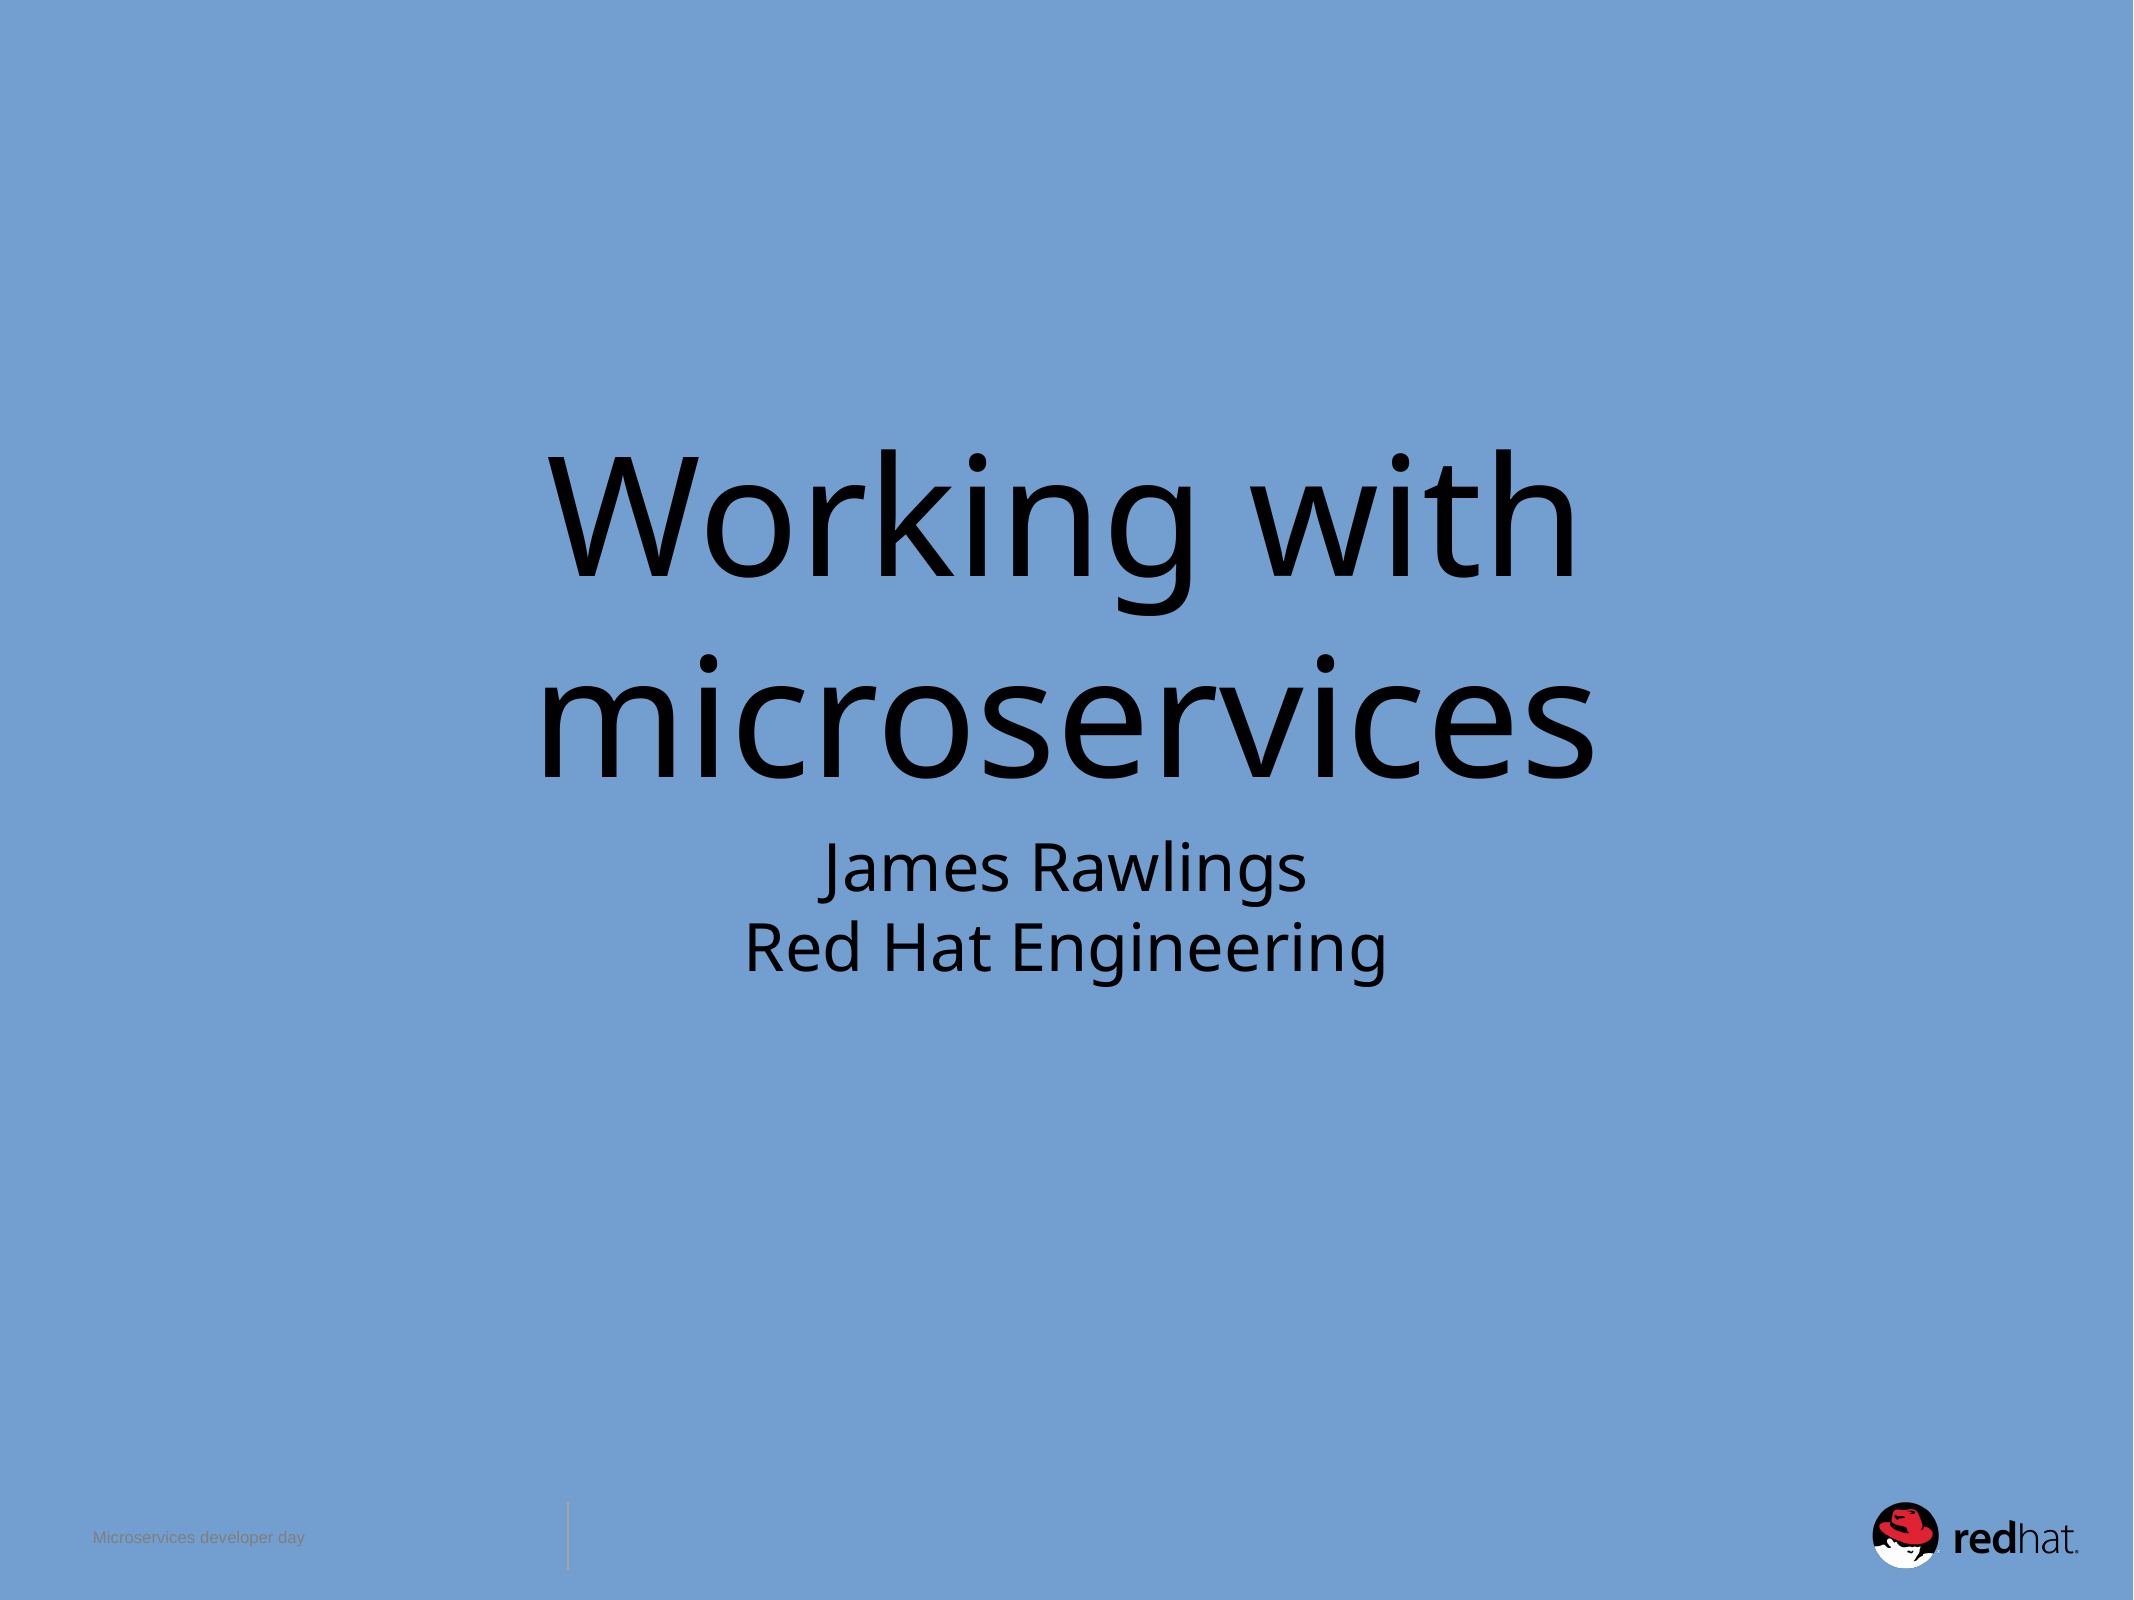

# Working with microservices
James Rawlings
Red Hat Engineering